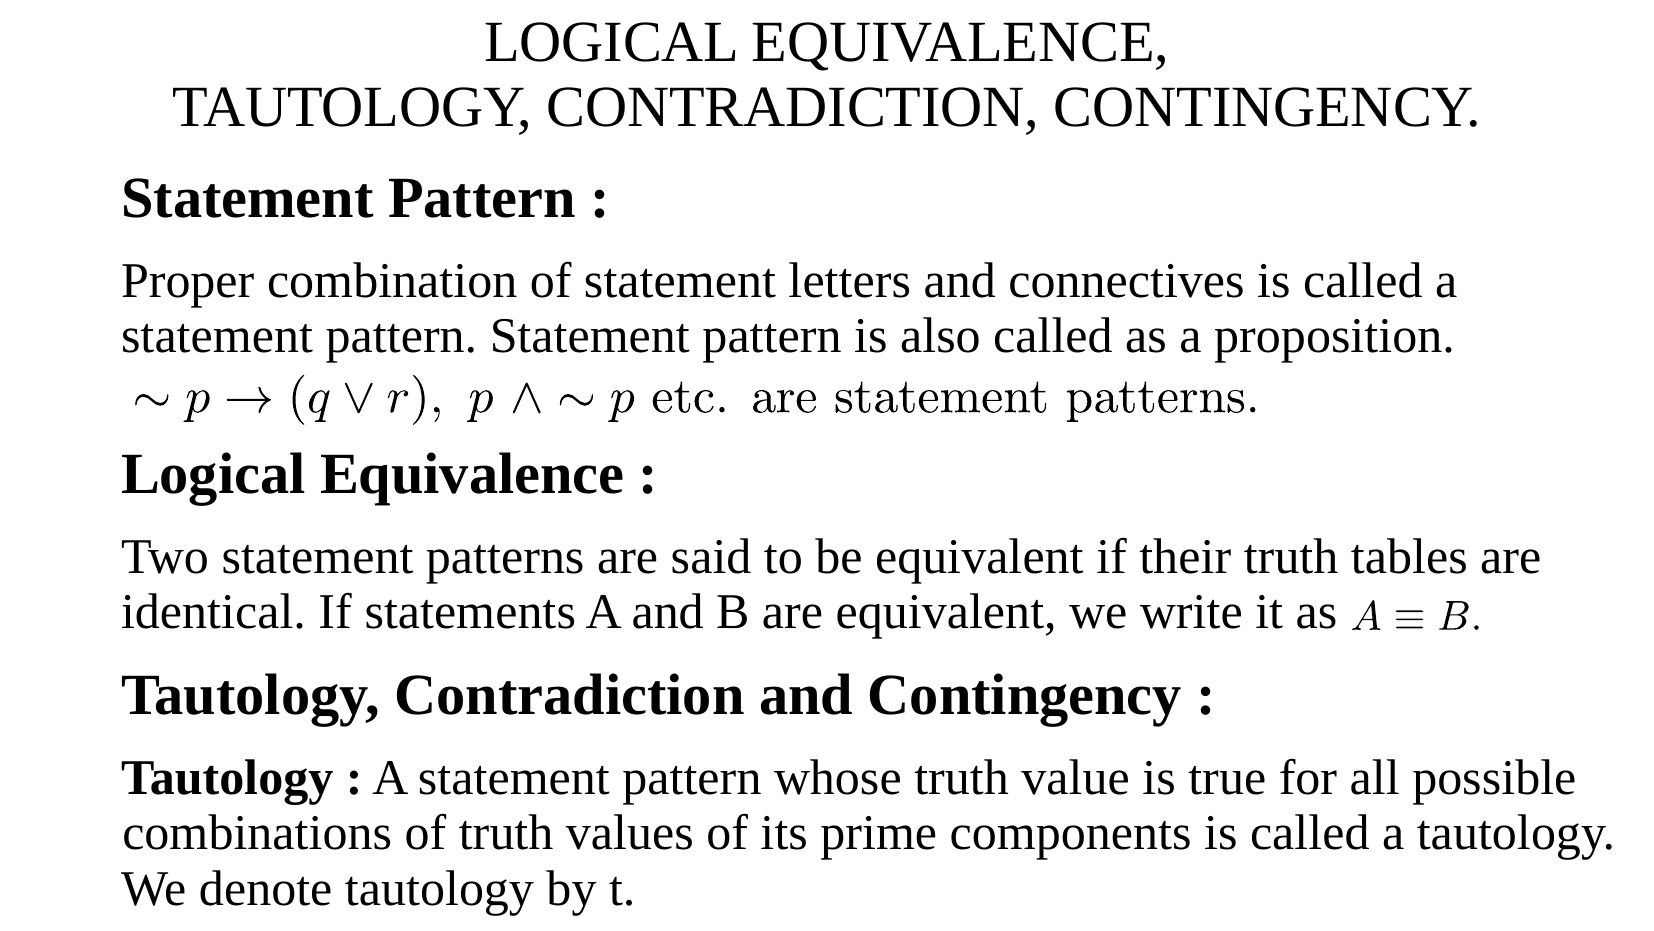

# LOGICAL EQUIVALENCE, TAUTOLOGY, CONTRADICTION, CONTINGENCY.
	Statement Pattern :
	Proper combination of statement letters and connectives is called a
	statement pattern. Statement pattern is also called as a proposition.
	Logical Equivalence :
	Two statement patterns are said to be equivalent if their truth tables are
	identical. If statements A and B are equivalent, we write it as
	Tautology, Contradiction and Contingency :
	Tautology : A statement pattern whose truth value is true for all possible
 combinations of truth values of its prime components is called a tautology. 	We denote tautology by t.